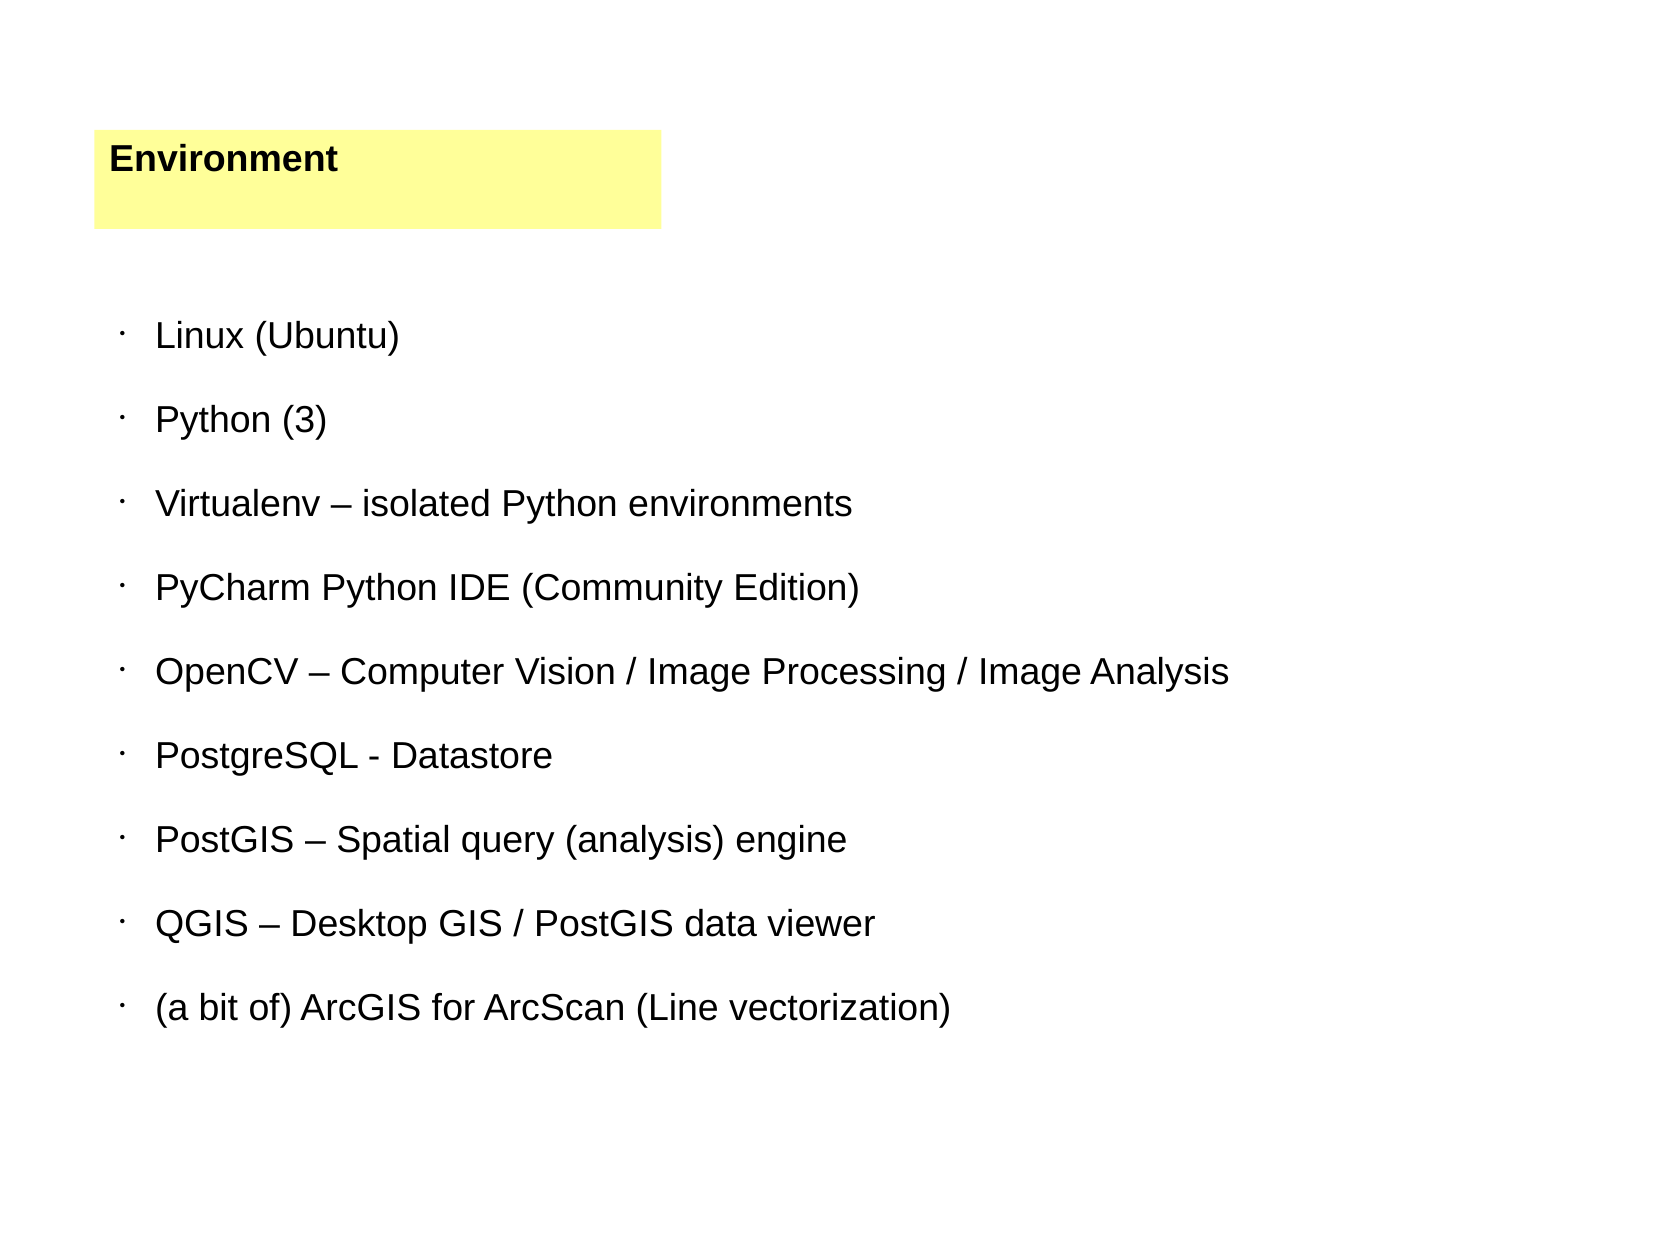

Environment
Linux (Ubuntu)
Python (3)
Virtualenv – isolated Python environments
PyCharm Python IDE (Community Edition)
OpenCV – Computer Vision / Image Processing / Image Analysis
PostgreSQL - Datastore
PostGIS – Spatial query (analysis) engine
QGIS – Desktop GIS / PostGIS data viewer
(a bit of) ArcGIS for ArcScan (Line vectorization)